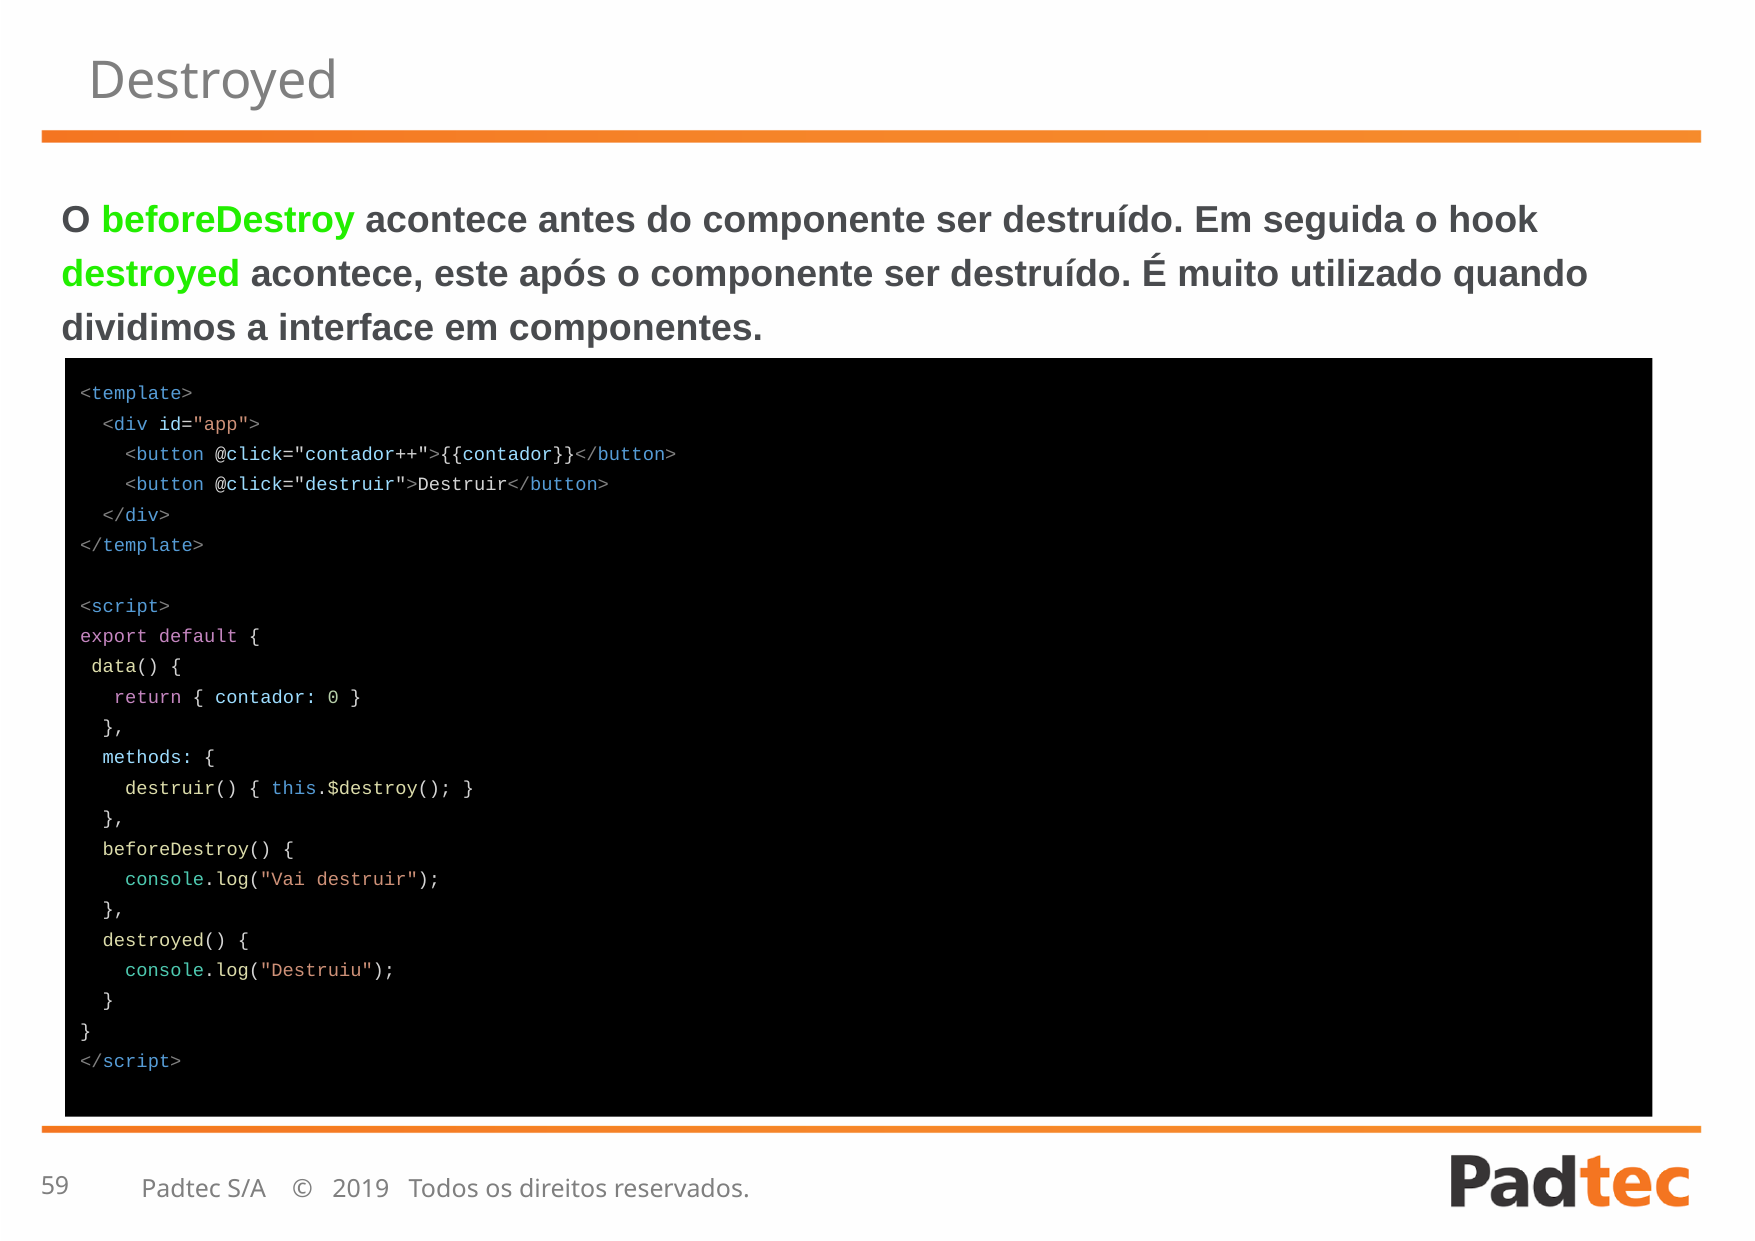

# Destroyed
O beforeDestroy acontece antes do componente ser destruído. Em seguida o hook destroyed acontece, este após o componente ser destruído. É muito utilizado quando dividimos a interface em componentes.
<template>
 <div id="app">
 <button @click="contador++">{{contador}}</button>
 <button @click="destruir">Destruir</button>
 </div>
</template>
<script>
export default {
 data() {
 return { contador: 0 }
 },
 methods: {
 destruir() { this.$destroy(); }
 },
 beforeDestroy() {
 console.log("Vai destruir");
 },
 destroyed() {
 console.log("Destruiu");
 }
}
</script>